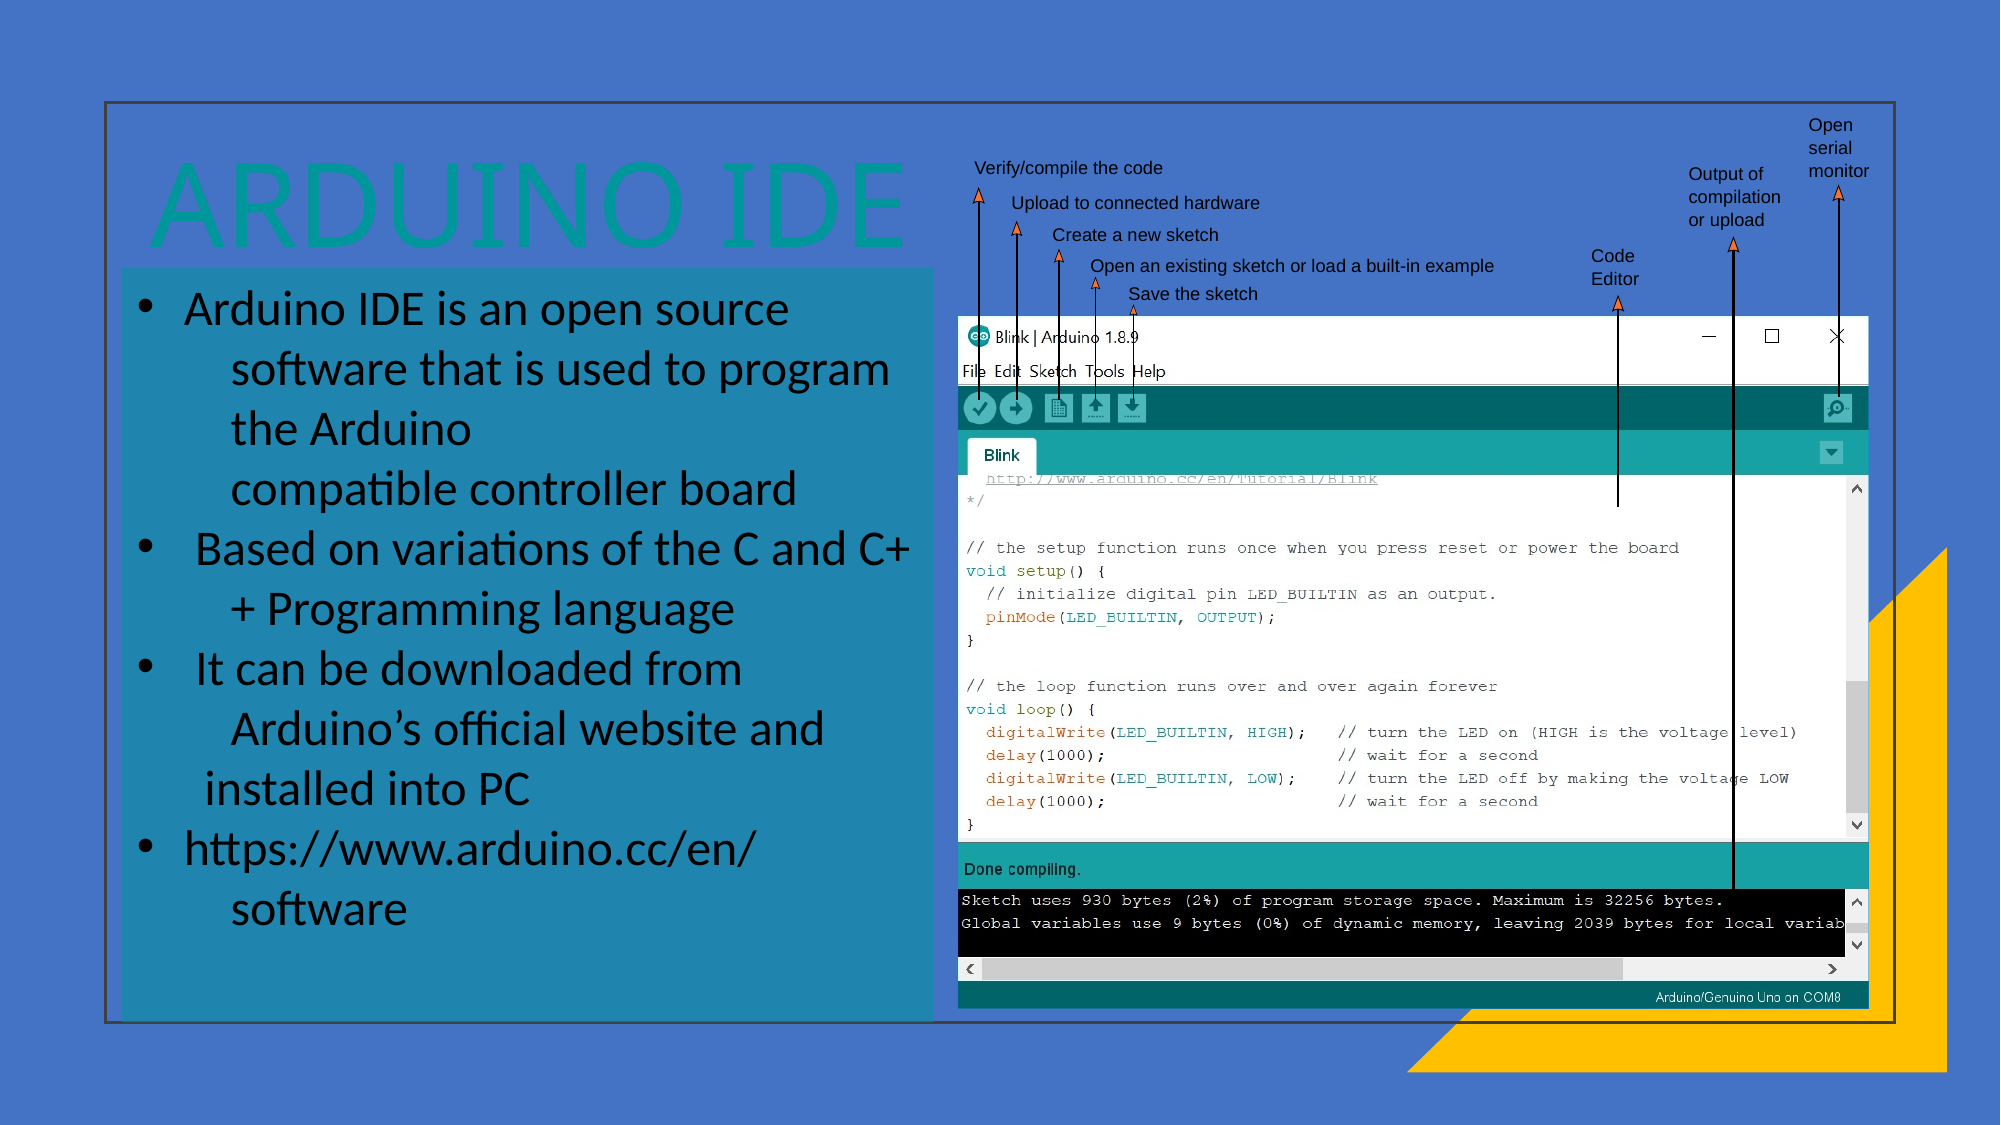

# ARDUINO IDE
Arduino IDE is an open source software that is used to program the Arduino compatible controller board
 Based on variations of the C and C++ Programming language
 It can be downloaded from Arduino’s official website and
      installed into PC
https://www.arduino.cc/en/software